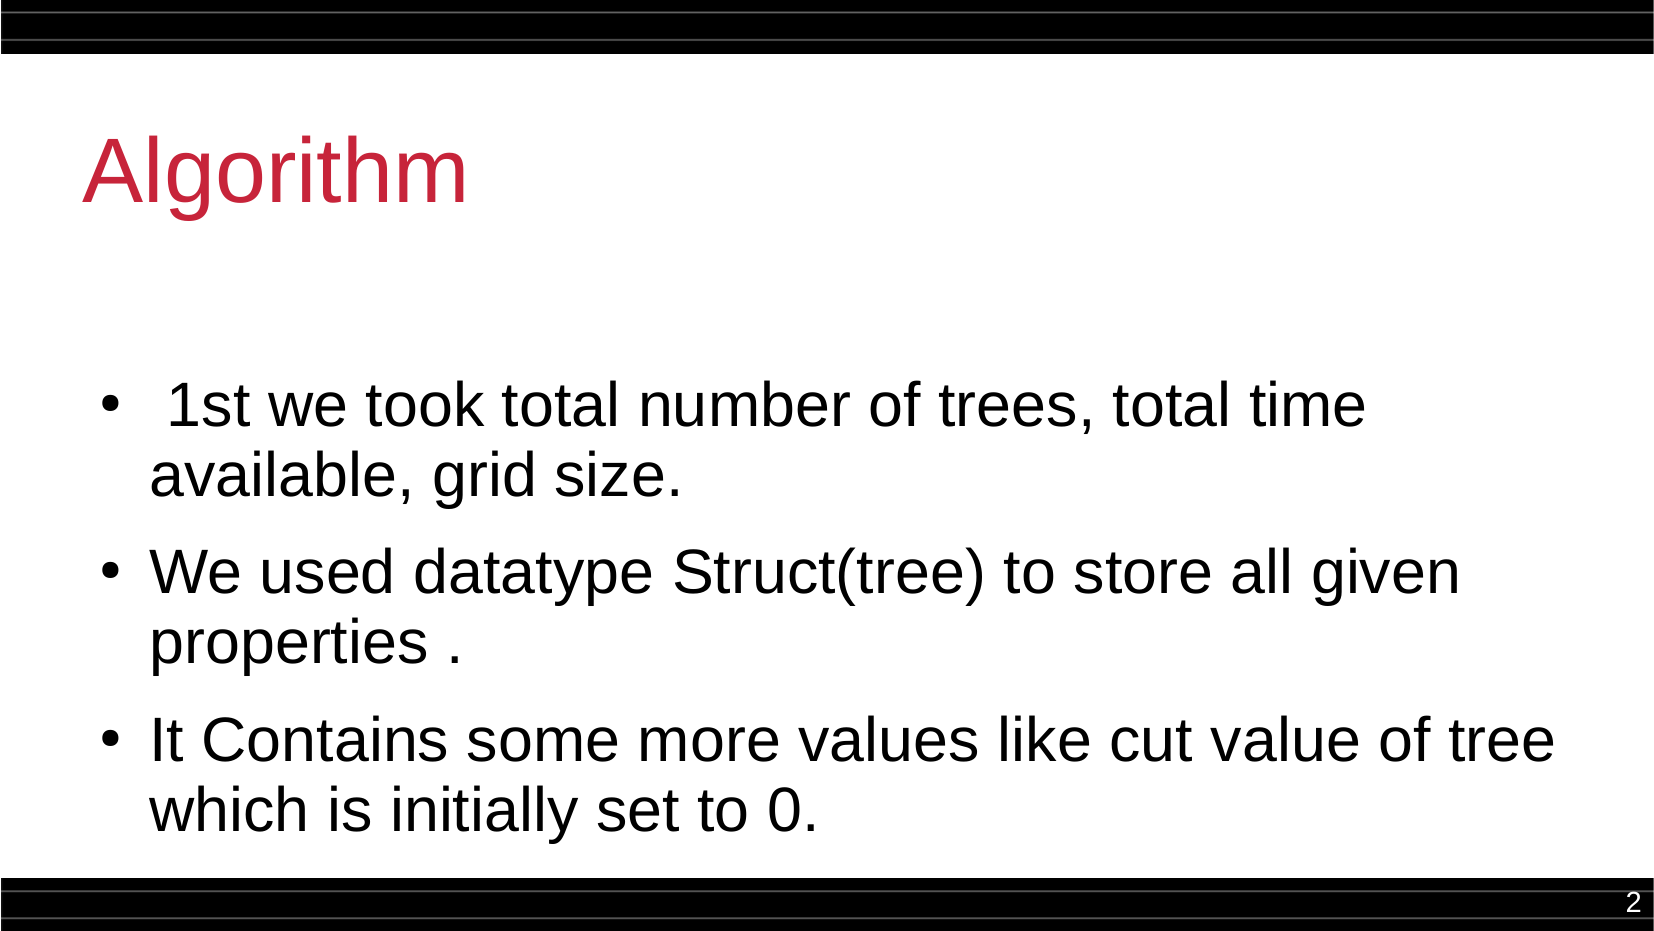

# Algorithm
 1st we took total number of trees, total time available, grid size.
We used datatype Struct(tree) to store all given properties .
It Contains some more values like cut value of tree which is initially set to 0.